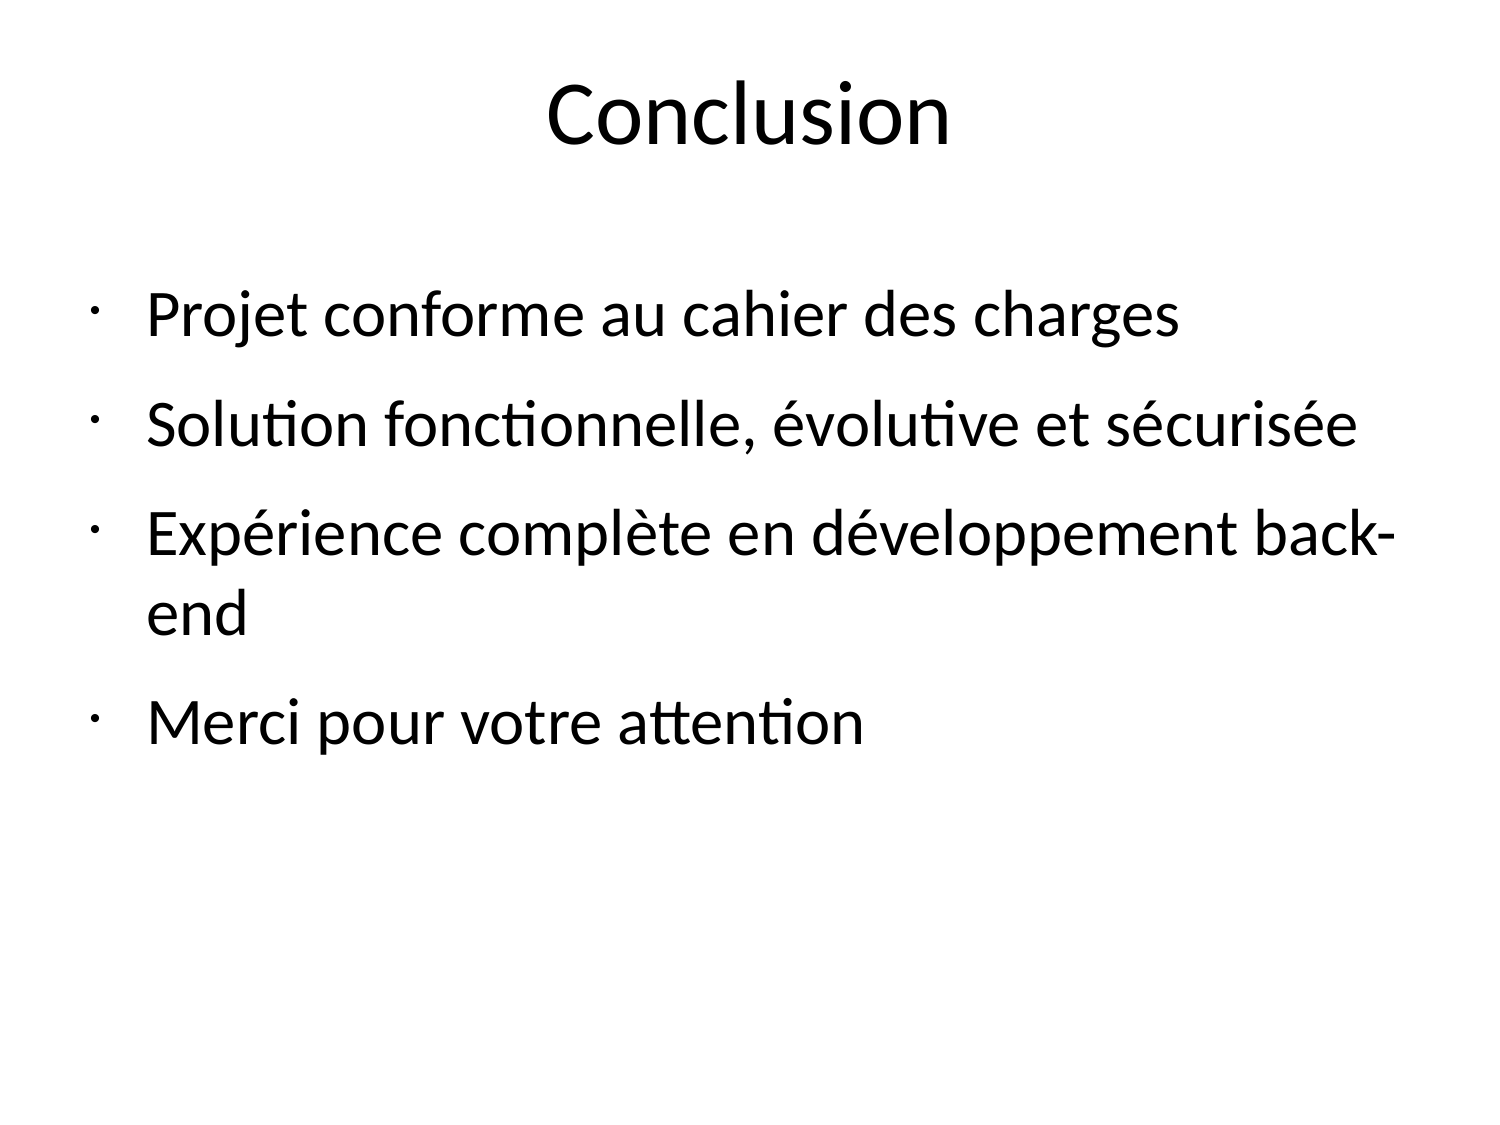

# Conclusion
Projet conforme au cahier des charges
Solution fonctionnelle, évolutive et sécurisée
Expérience complète en développement back-end
Merci pour votre attention